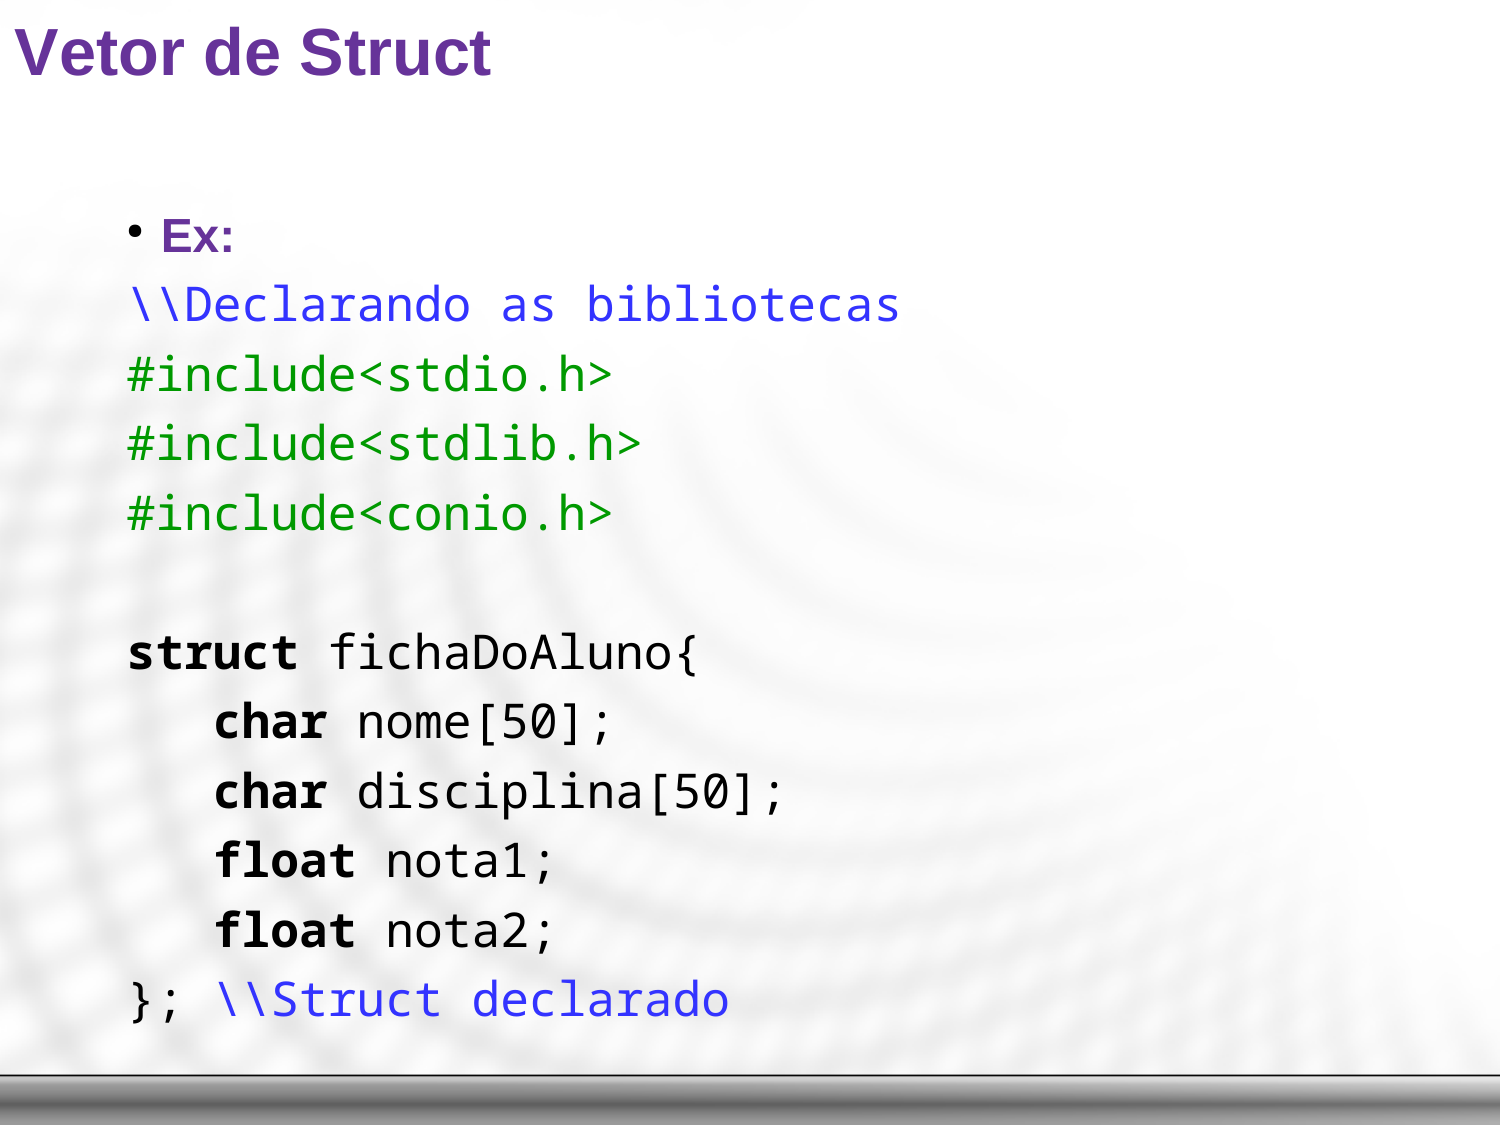

# Vetor de Struct
Ex:
\\Declarando as bibliotecas
#include<stdio.h>
#include<stdlib.h>
#include<conio.h>
struct fichaDoAluno{
 char nome[50];
 char disciplina[50];
 float nota1;
 float nota2;
}; \\Struct declarado